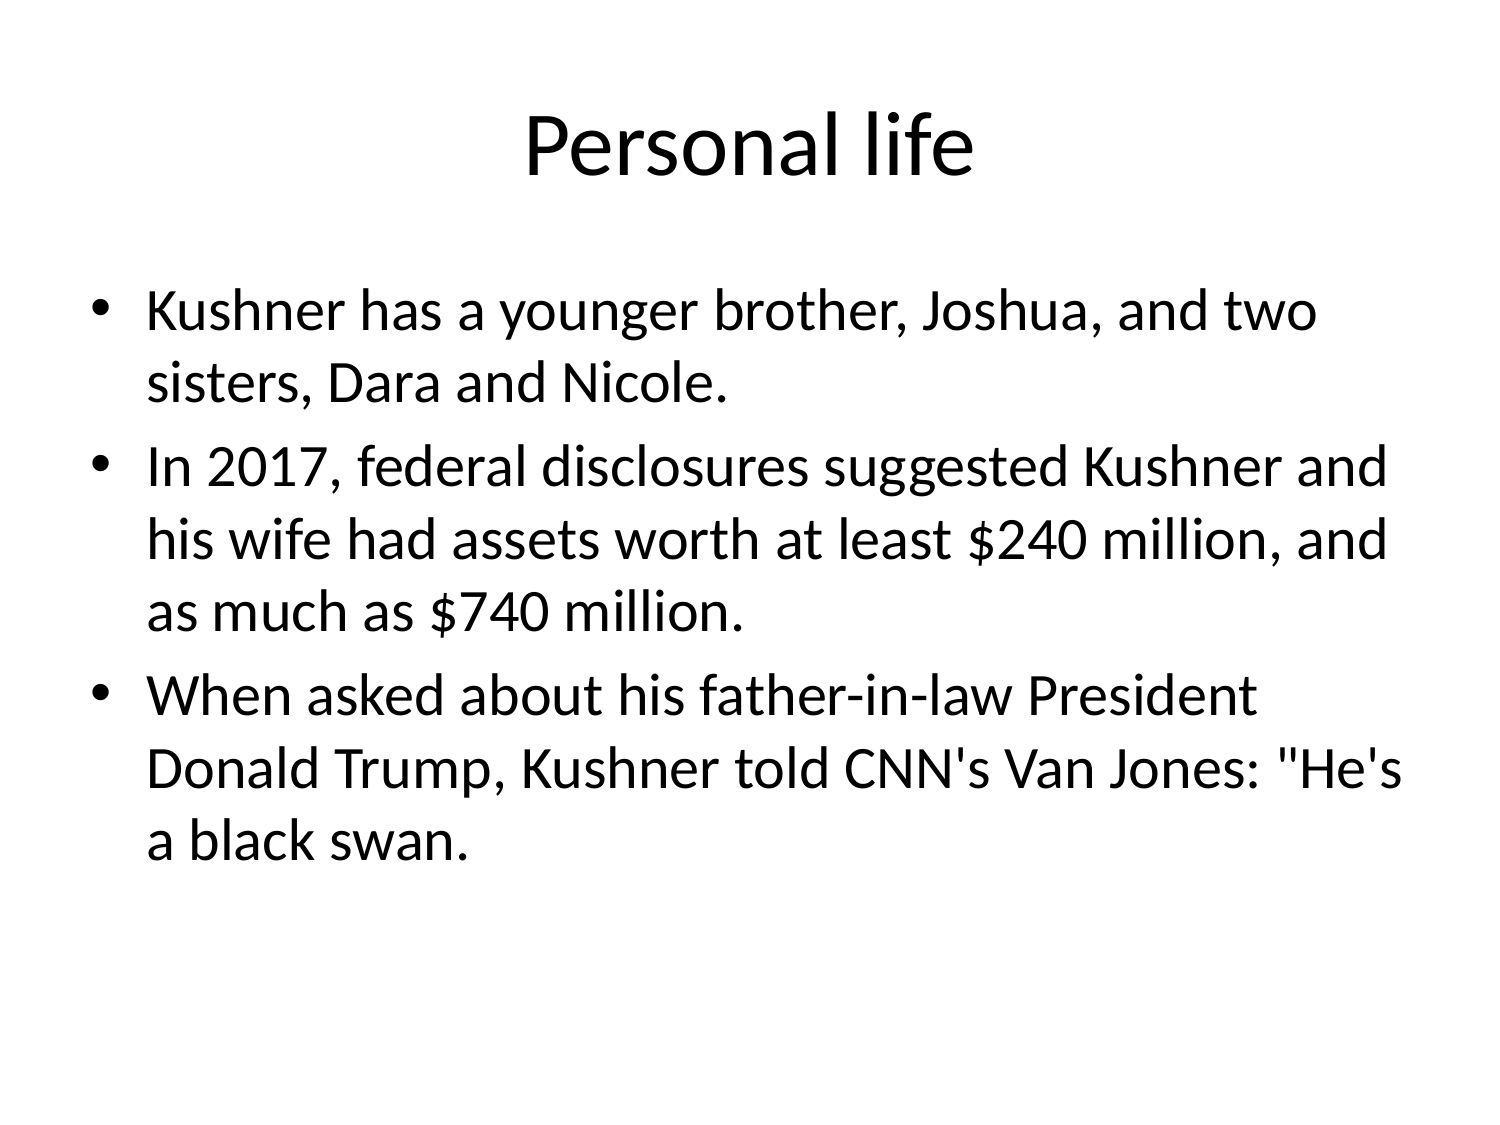

# Personal life
Kushner has a younger brother, Joshua, and two sisters, Dara and Nicole.
In 2017, federal disclosures suggested Kushner and his wife had assets worth at least $240 million, and as much as $740 million.
When asked about his father-in-law President Donald Trump, Kushner told CNN's Van Jones: "He's a black swan.